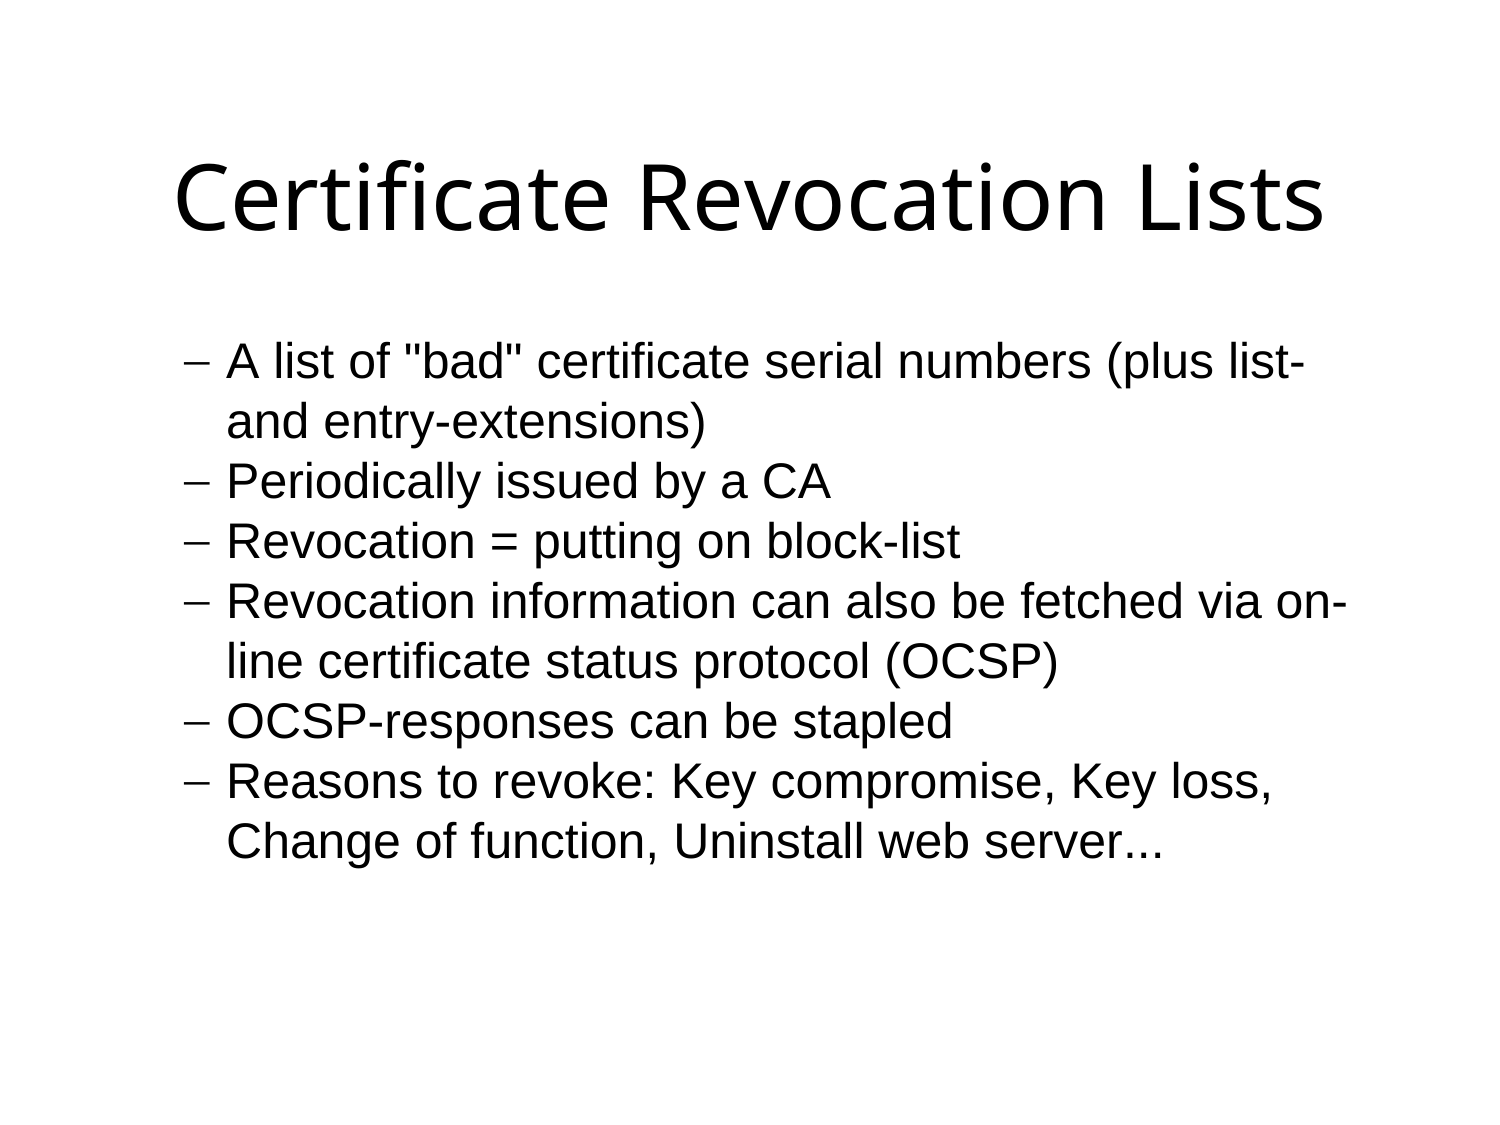

Certificate Revocation Lists
A list of "bad" certificate serial numbers (plus list- and entry-extensions)
Periodically issued by a CA
Revocation = putting on block-list
Revocation information can also be fetched via on-line certificate status protocol (OCSP)
OCSP-responses can be stapled
Reasons to revoke: Key compromise, Key loss, Change of function, Uninstall web server...